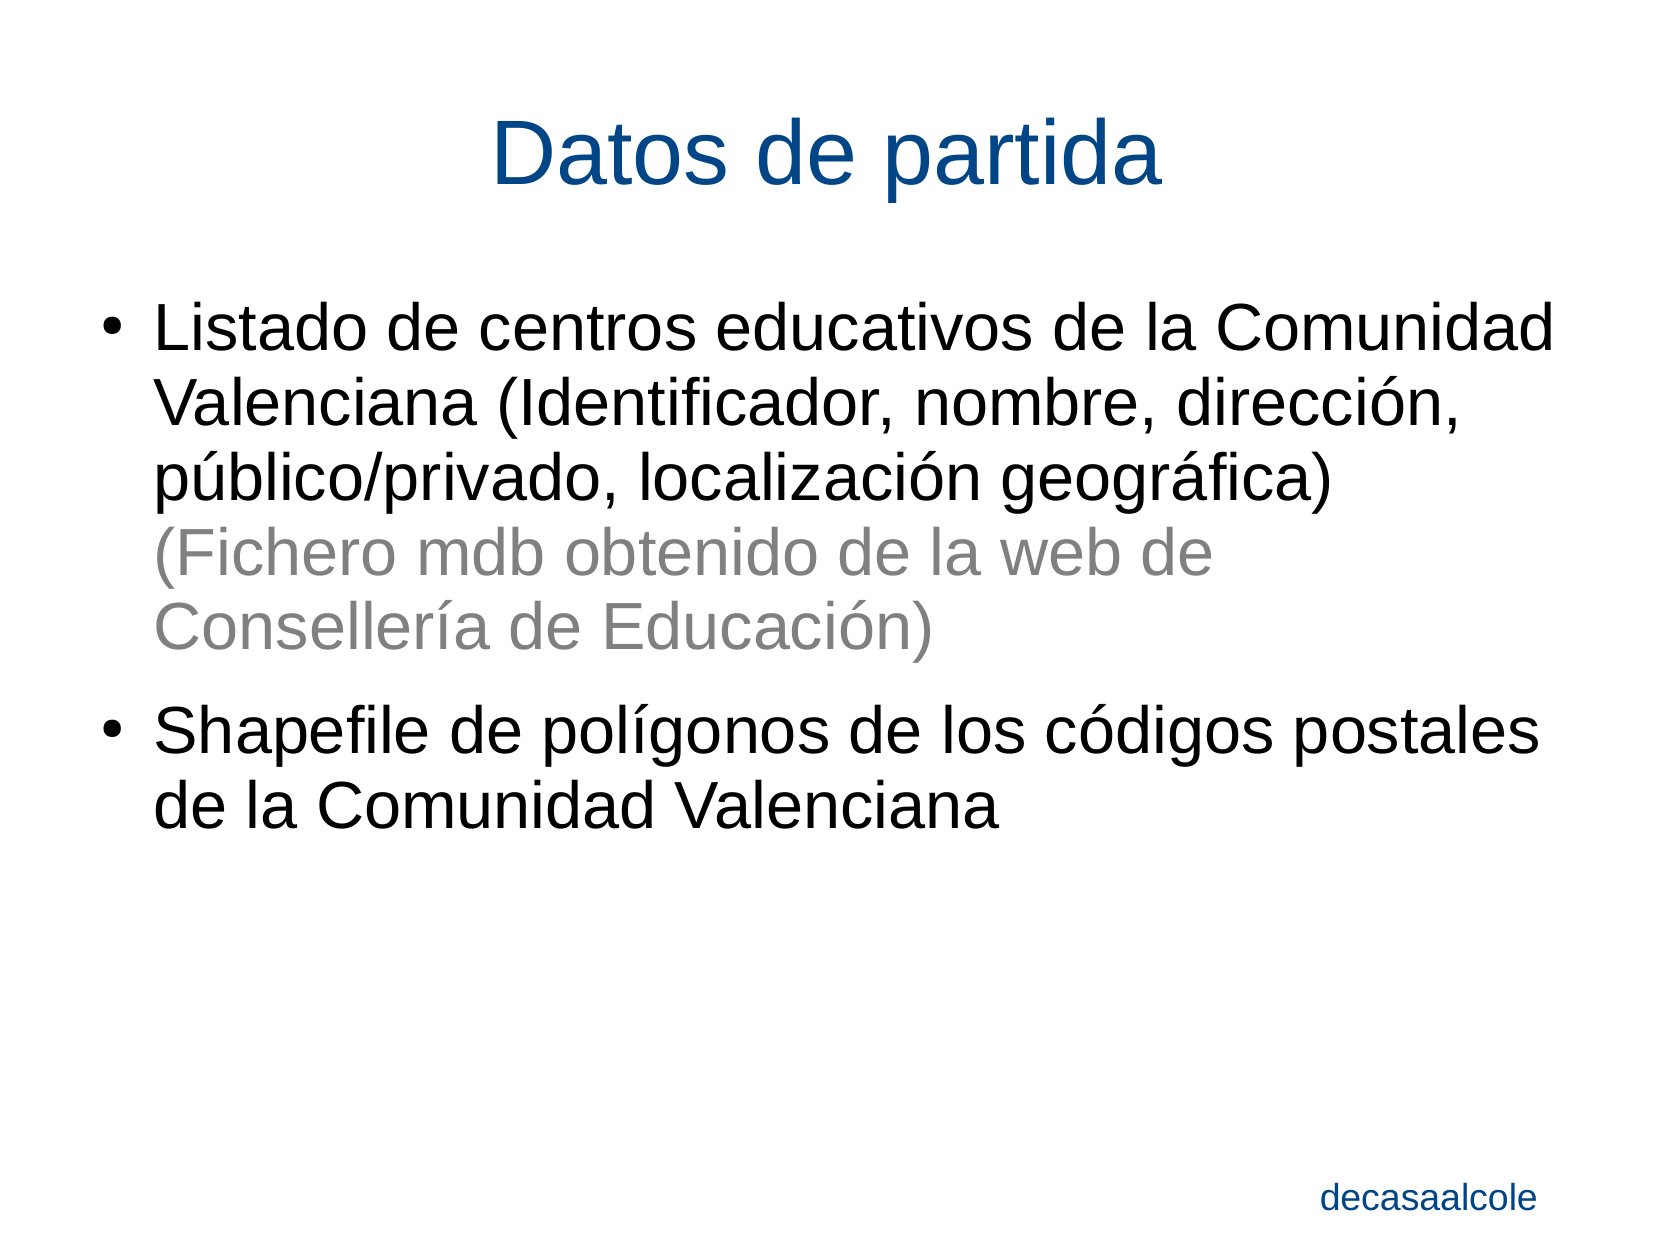

# Datos de partida
Listado de centros educativos de la Comunidad Valenciana (Identificador, nombre, dirección, público/privado, localización geográfica)(Fichero mdb obtenido de la web de Consellería de Educación)
Shapefile de polígonos de los códigos postales de la Comunidad Valenciana
decasaalcole